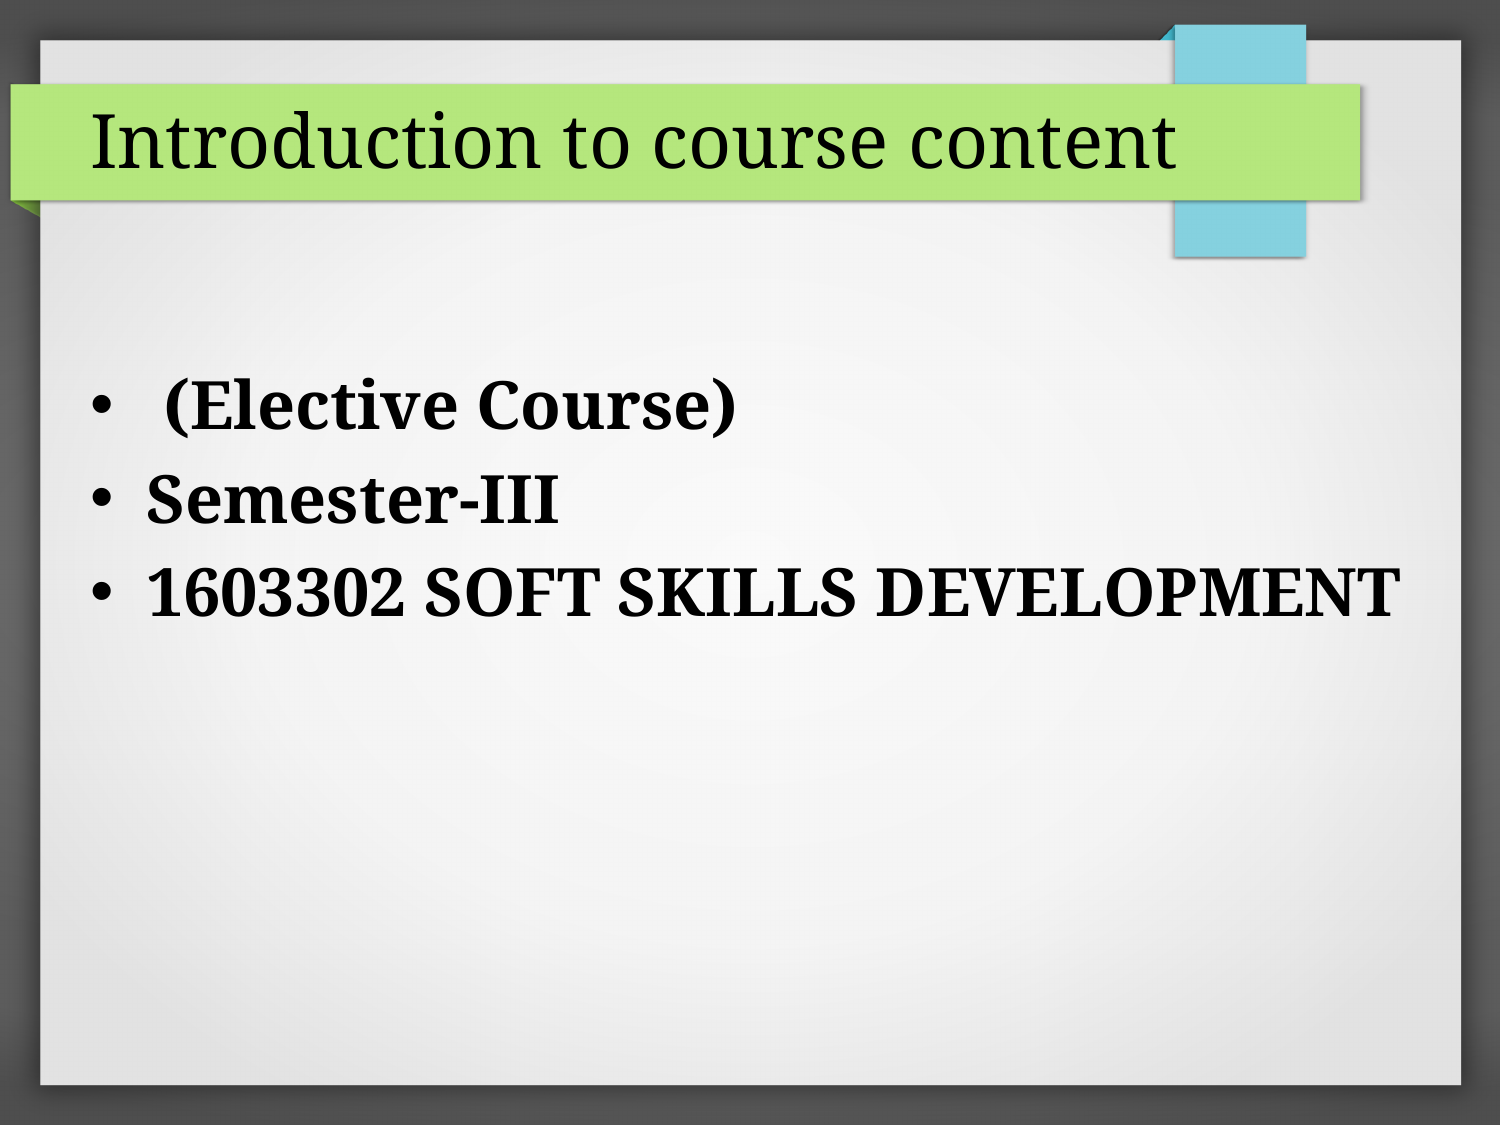

# Introduction to course content
 (Elective Course)
Semester-III
1603302 SOFT SKILLS DEVELOPMENT